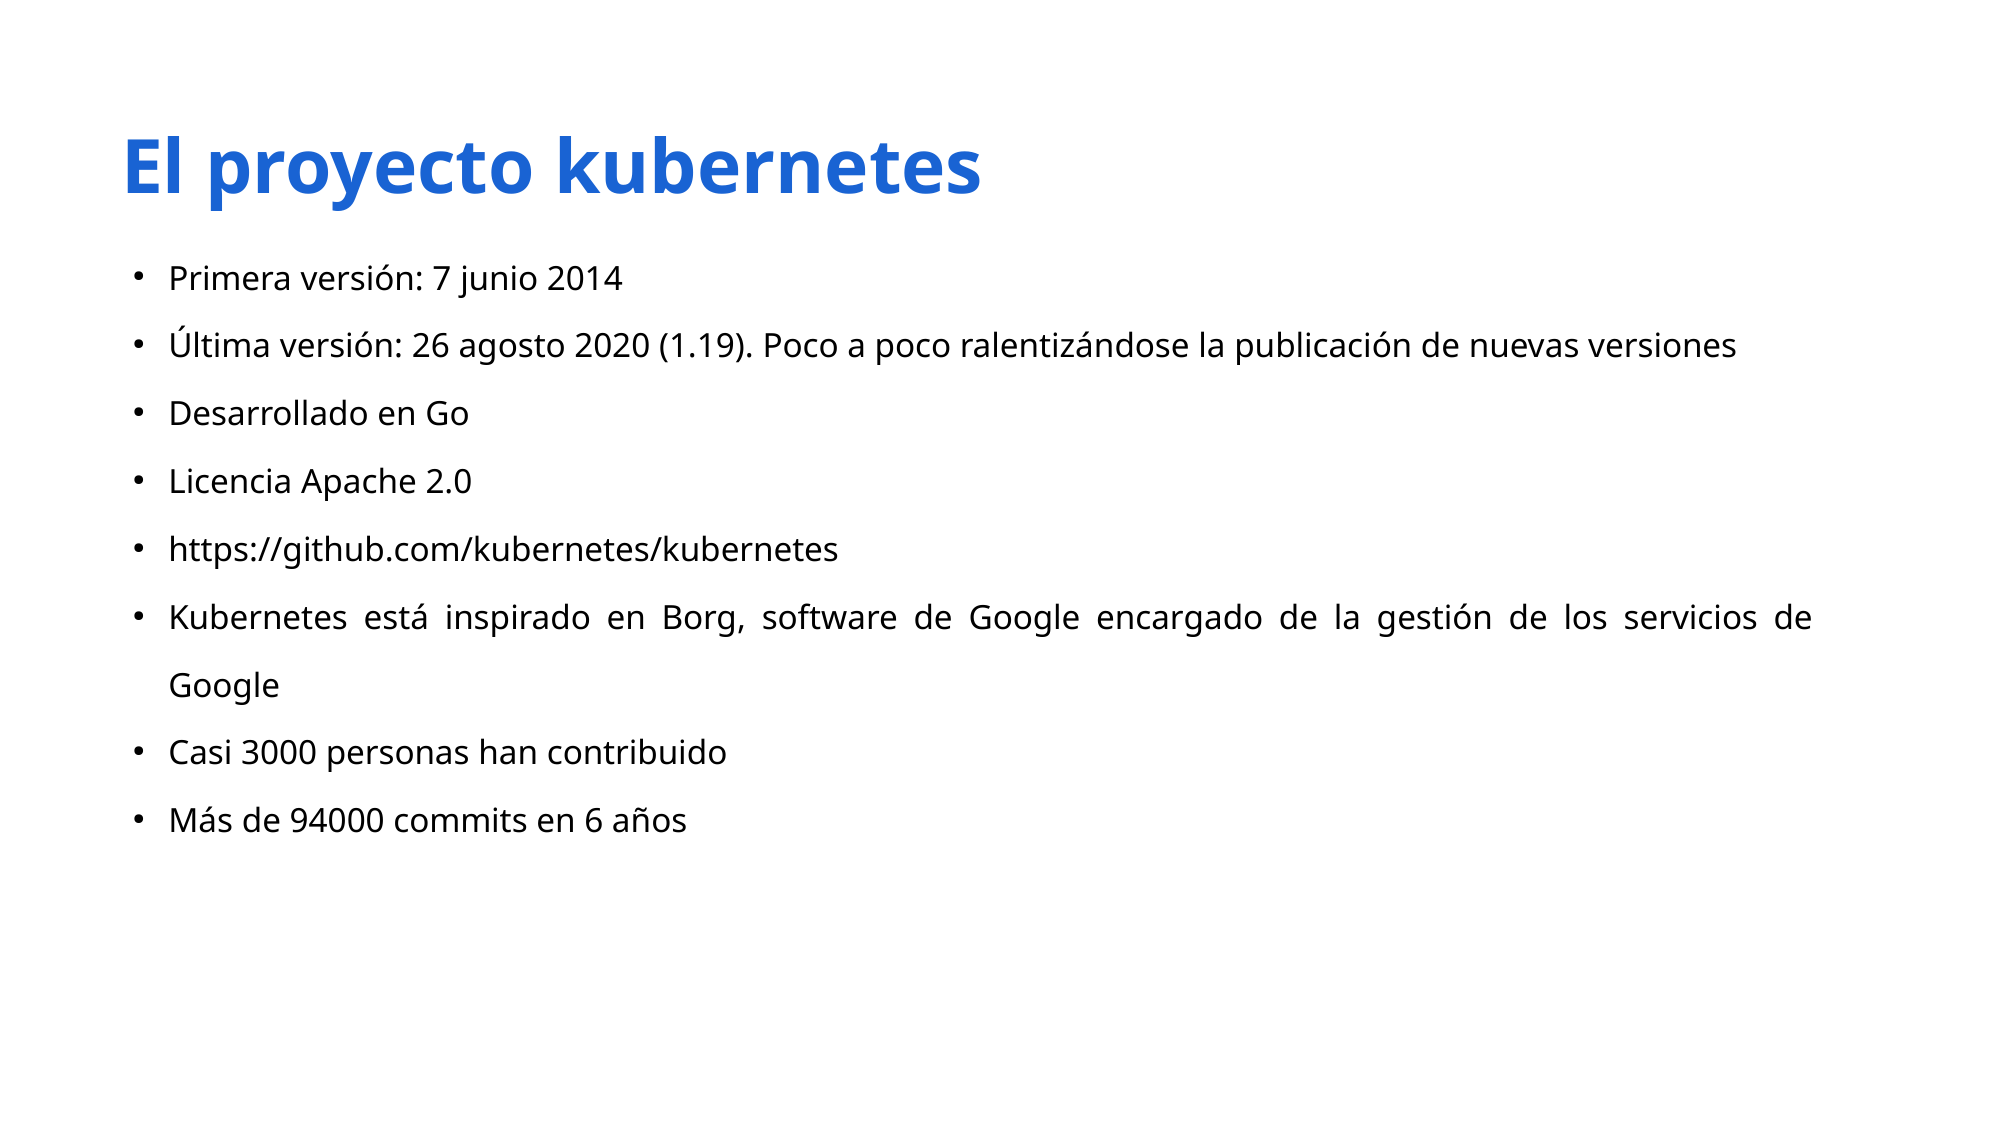

El proyecto kubernetes
Primera versión: 7 junio 2014
Última versión: 26 agosto 2020 (1.19). Poco a poco ralentizándose la publicación de nuevas versiones
Desarrollado en Go
Licencia Apache 2.0
https://github.com/kubernetes/kubernetes
Kubernetes está inspirado en Borg, software de Google encargado de la gestión de los servicios de Google
Casi 3000 personas han contribuido
Más de 94000 commits en 6 años